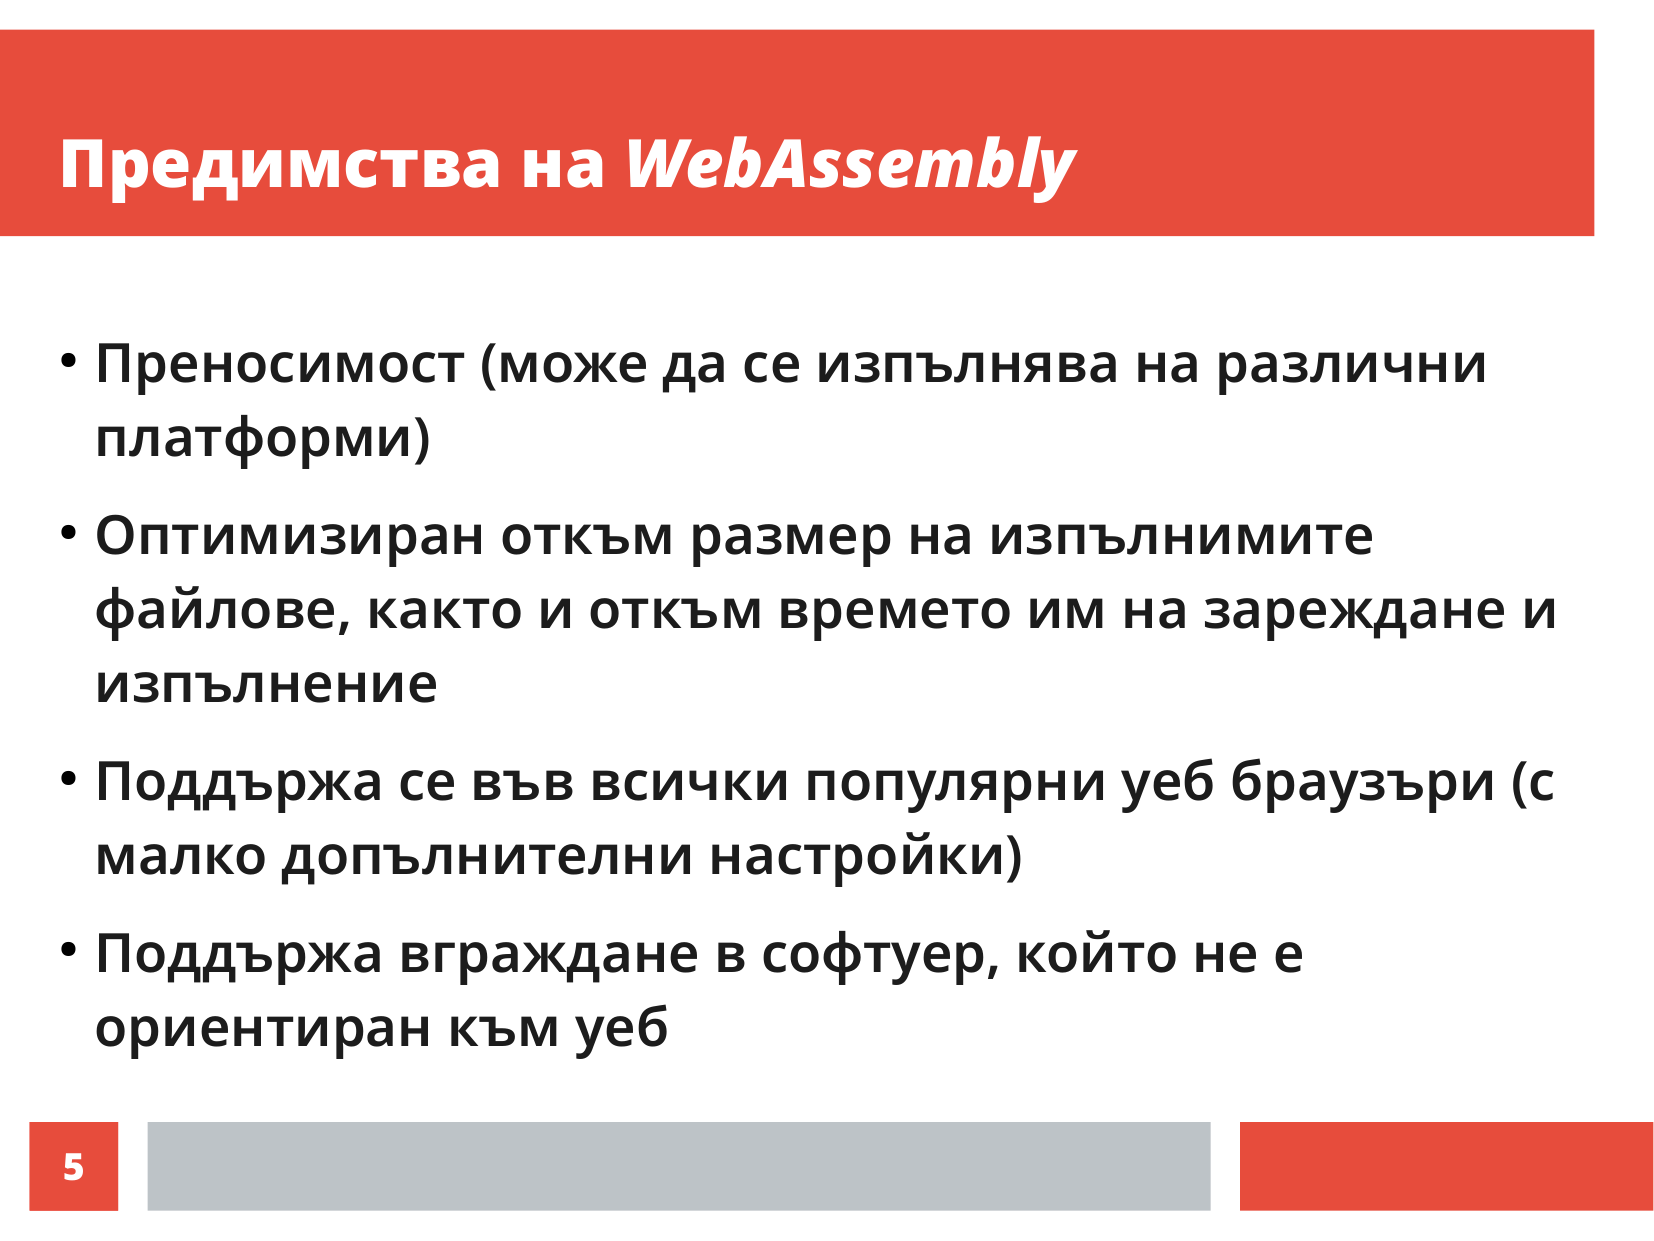

# Предимства на WebAssembly
Преносимост (може да се изпълнява на различни платформи)
Оптимизиран откъм размер на изпълнимите файлове, както и откъм времето им на зареждане и изпълнение
Поддържа се във всички популярни уеб браузъри (с малко допълнителни настройки)
Поддържа вграждане в софтуер, който не е ориентиран към уеб
5